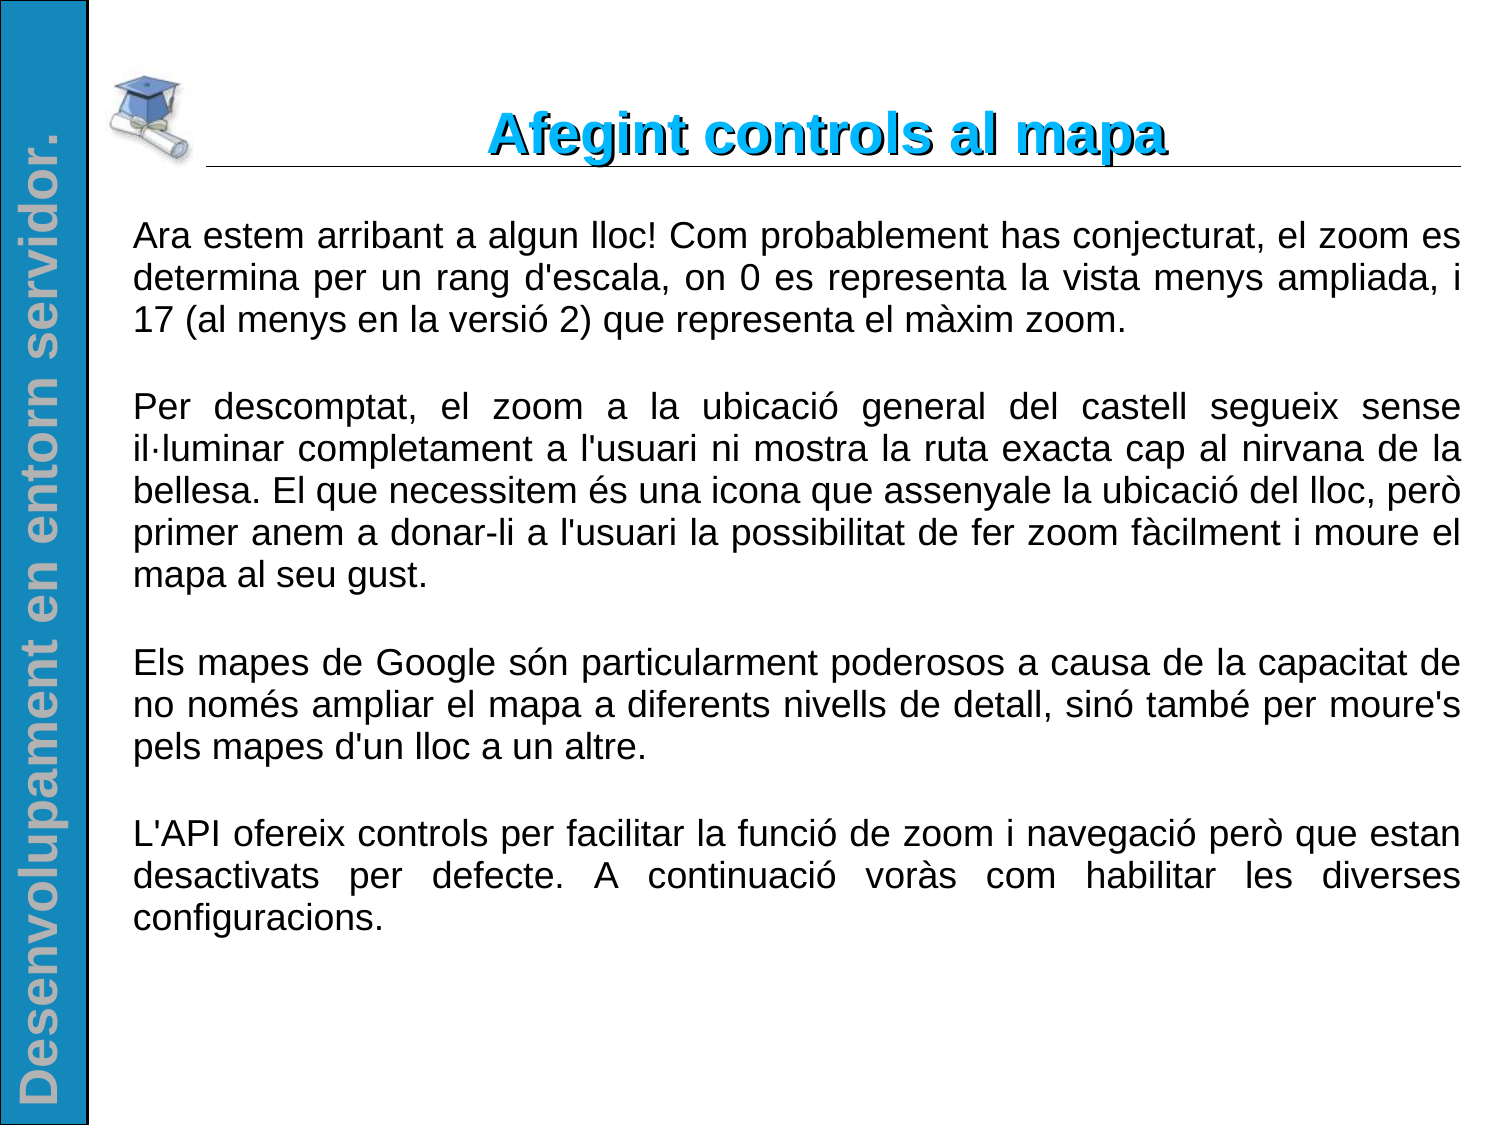

# Afegint controls al mapa
Ara estem arribant a algun lloc! Com probablement has conjecturat, el zoom es determina per un rang d'escala, on 0 es representa la vista menys ampliada, i 17 (al menys en la versió 2) que representa el màxim zoom.
Per descomptat, el zoom a la ubicació general del castell segueix sense il·luminar completament a l'usuari ni mostra la ruta exacta cap al nirvana de la bellesa. El que necessitem és una icona que assenyale la ubicació del lloc, però primer anem a donar-li a l'usuari la possibilitat de fer zoom fàcilment i moure el mapa al seu gust.
Els mapes de Google són particularment poderosos a causa de la capacitat de no només ampliar el mapa a diferents nivells de detall, sinó també per moure's pels mapes d'un lloc a un altre.
L'API ofereix controls per facilitar la funció de zoom i navegació però que estan desactivats per defecte. A continuació voràs com habilitar les diverses configuracions.